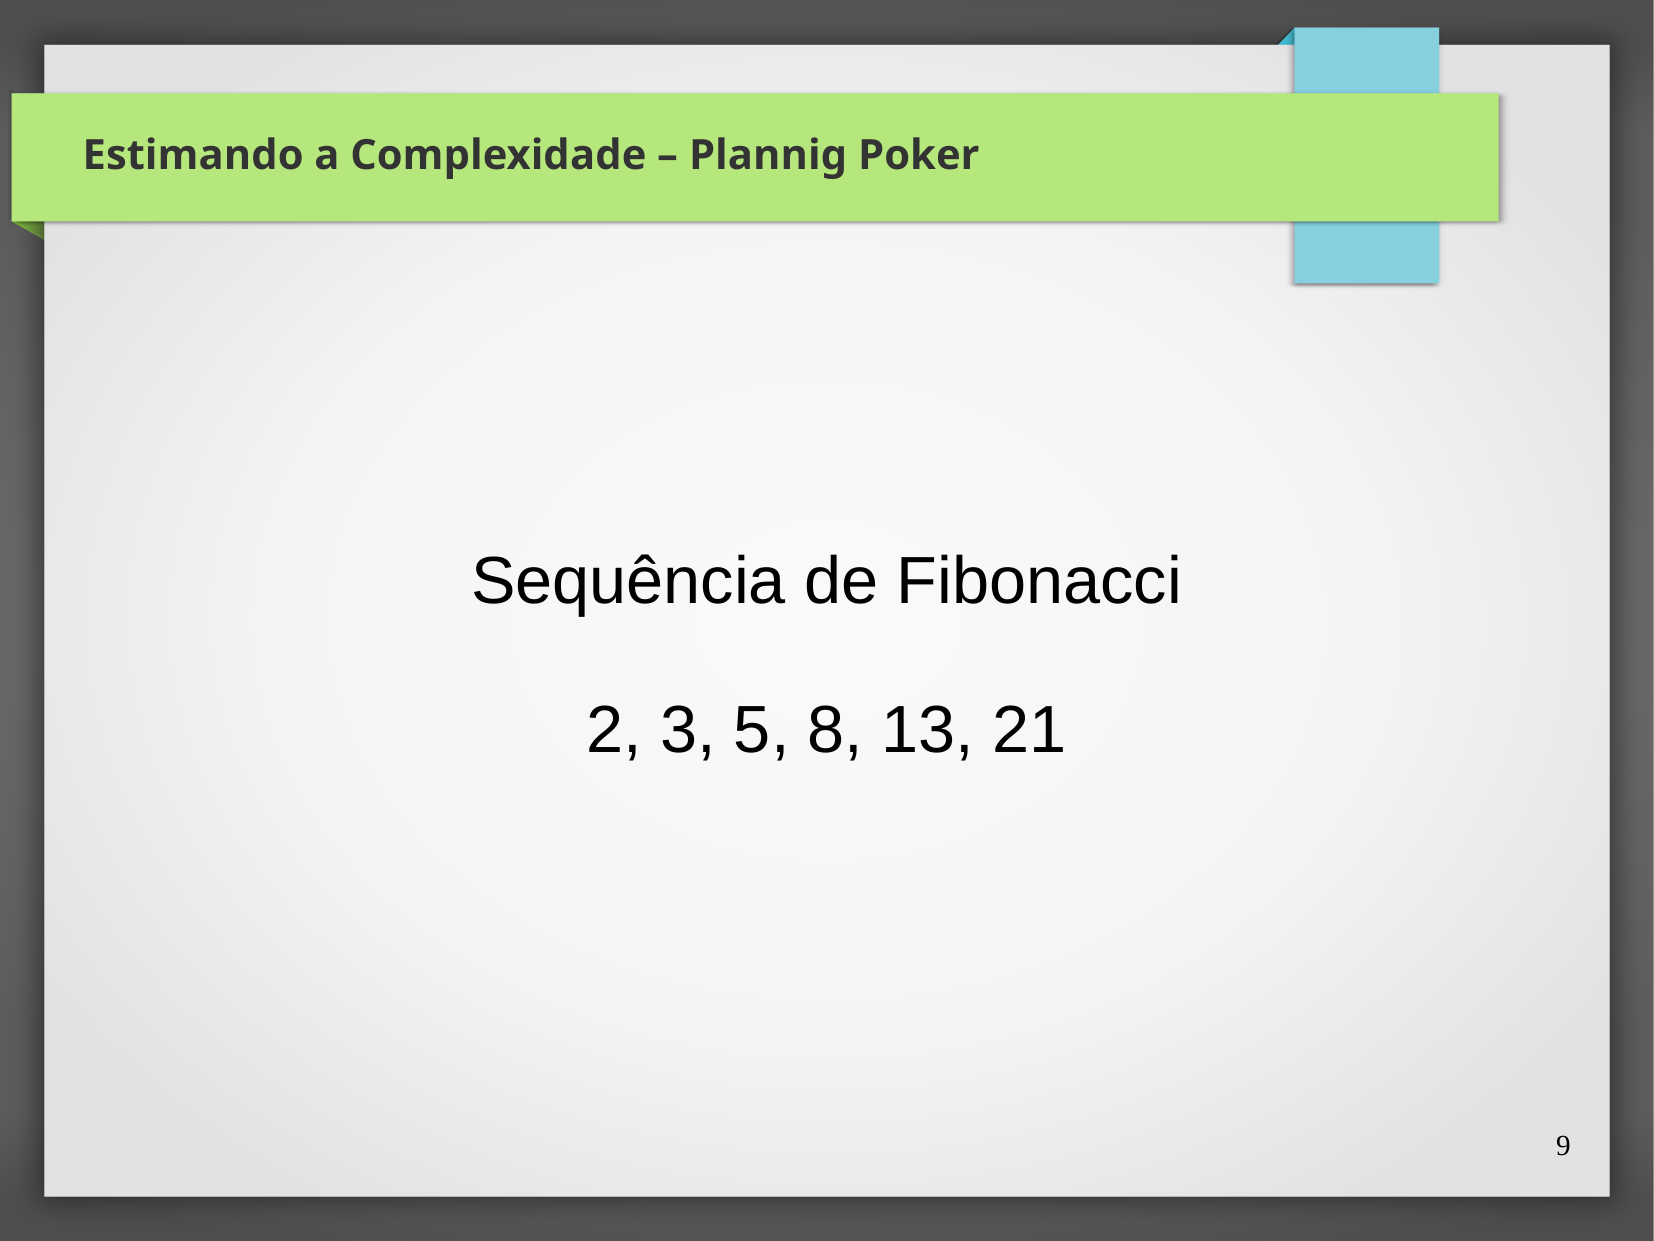

# Estimando a Complexidade – Plannig Poker
Sequência de Fibonacci
2, 3, 5, 8, 13, 21
9